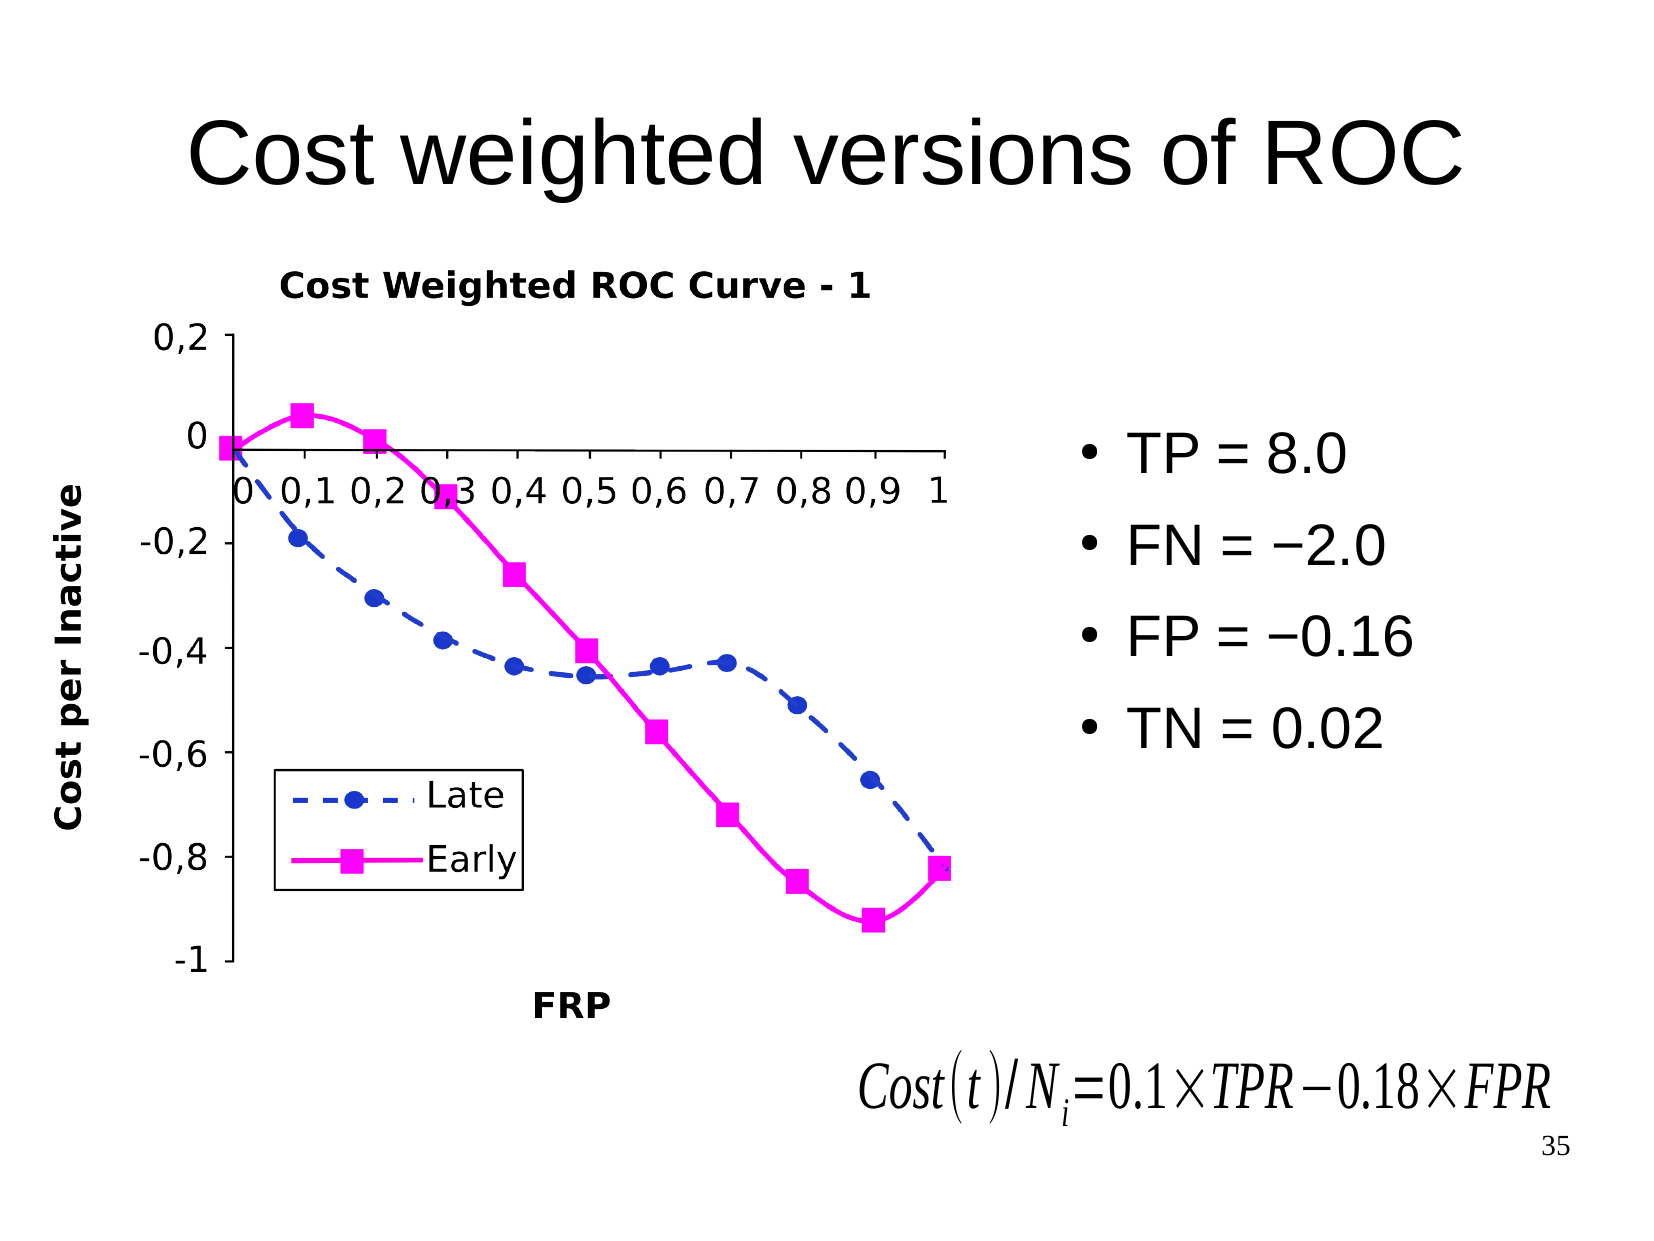

# Cost weighted versions of ROC
TP = 8.0
FN = −2.0
FP = −0.16
TN = 0.02
35